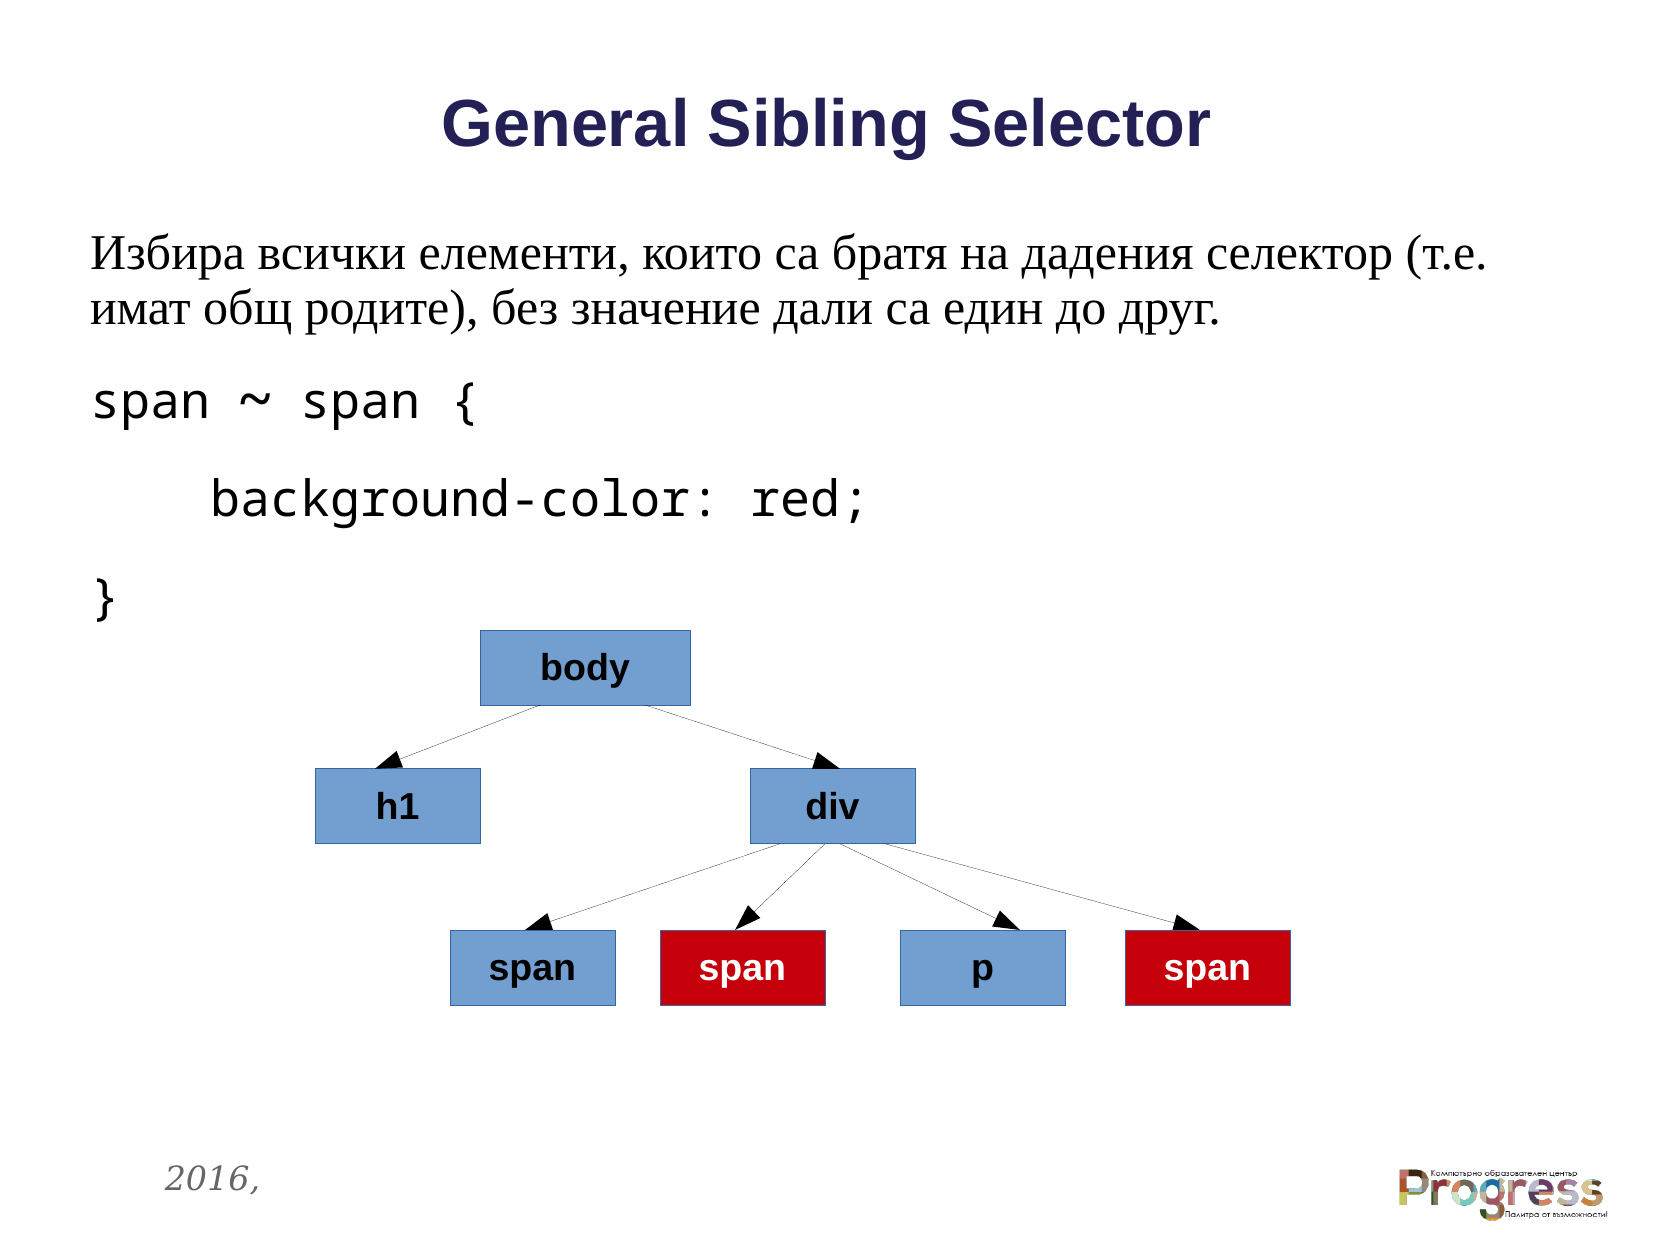

# General Sibling Selector
Избира всички елементи, които са братя на дадения селектор (т.е. имат общ родите), без значение дали са един до друг.
span ~ span {
 background-color: red;
}
body
h1
div
span
span
span
p
span
2016,